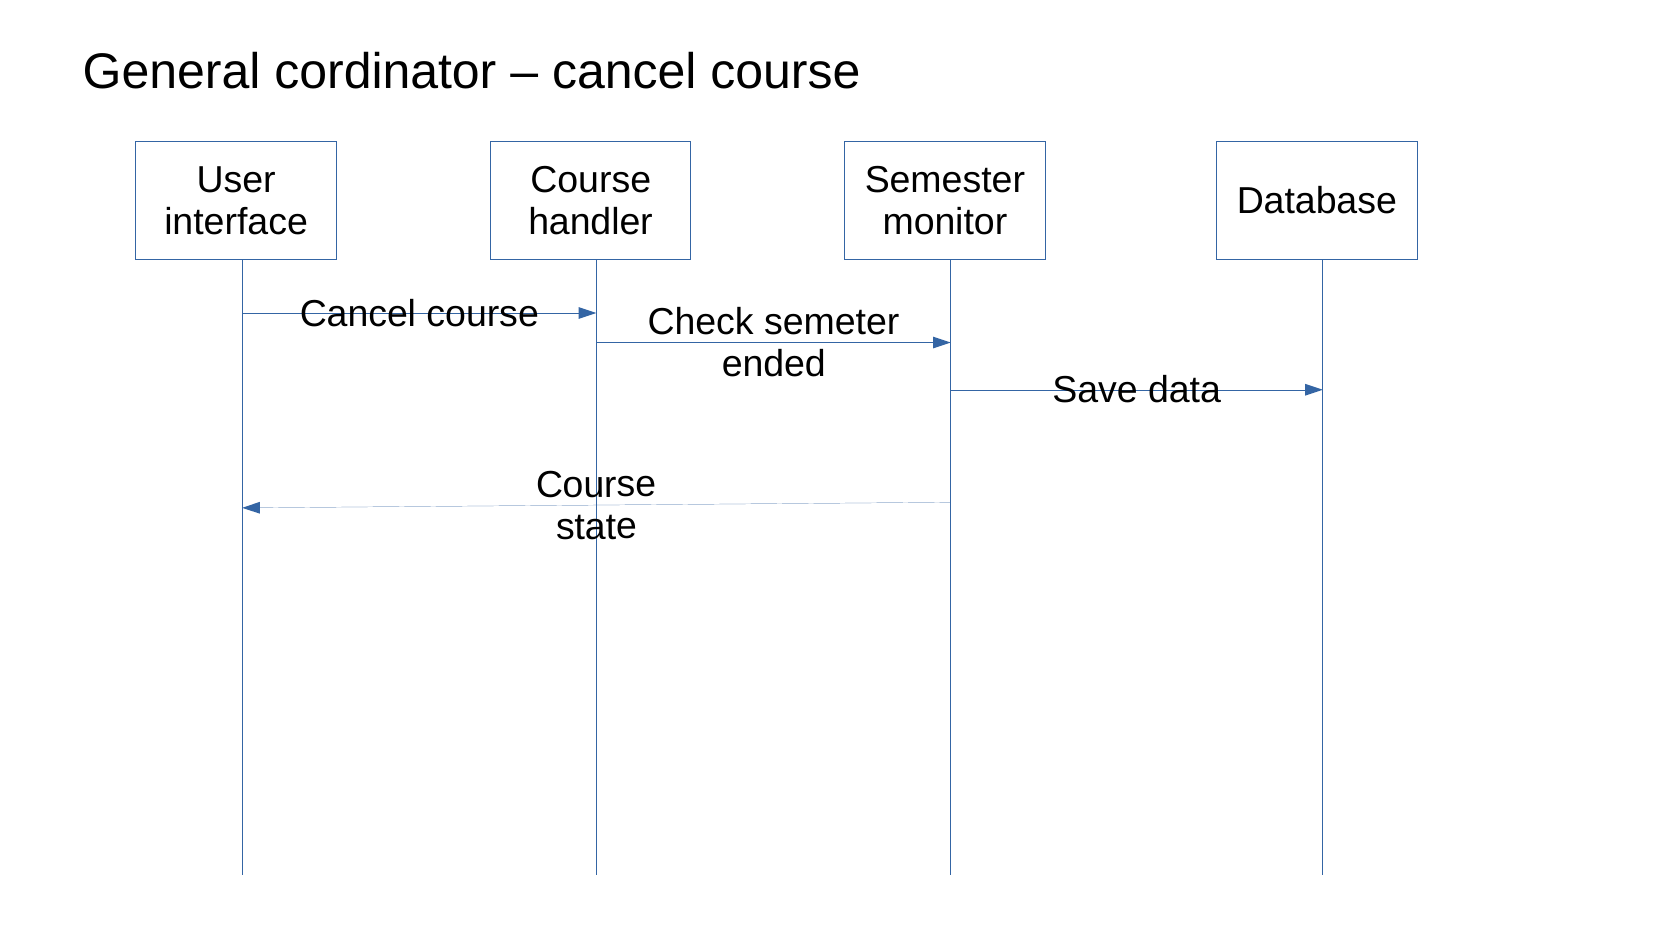

# General cordinator – cancel course
User
interface
Course
handler
Semester
monitor
Database
Cancel course
Check semeter
ended
Save data
Course
state